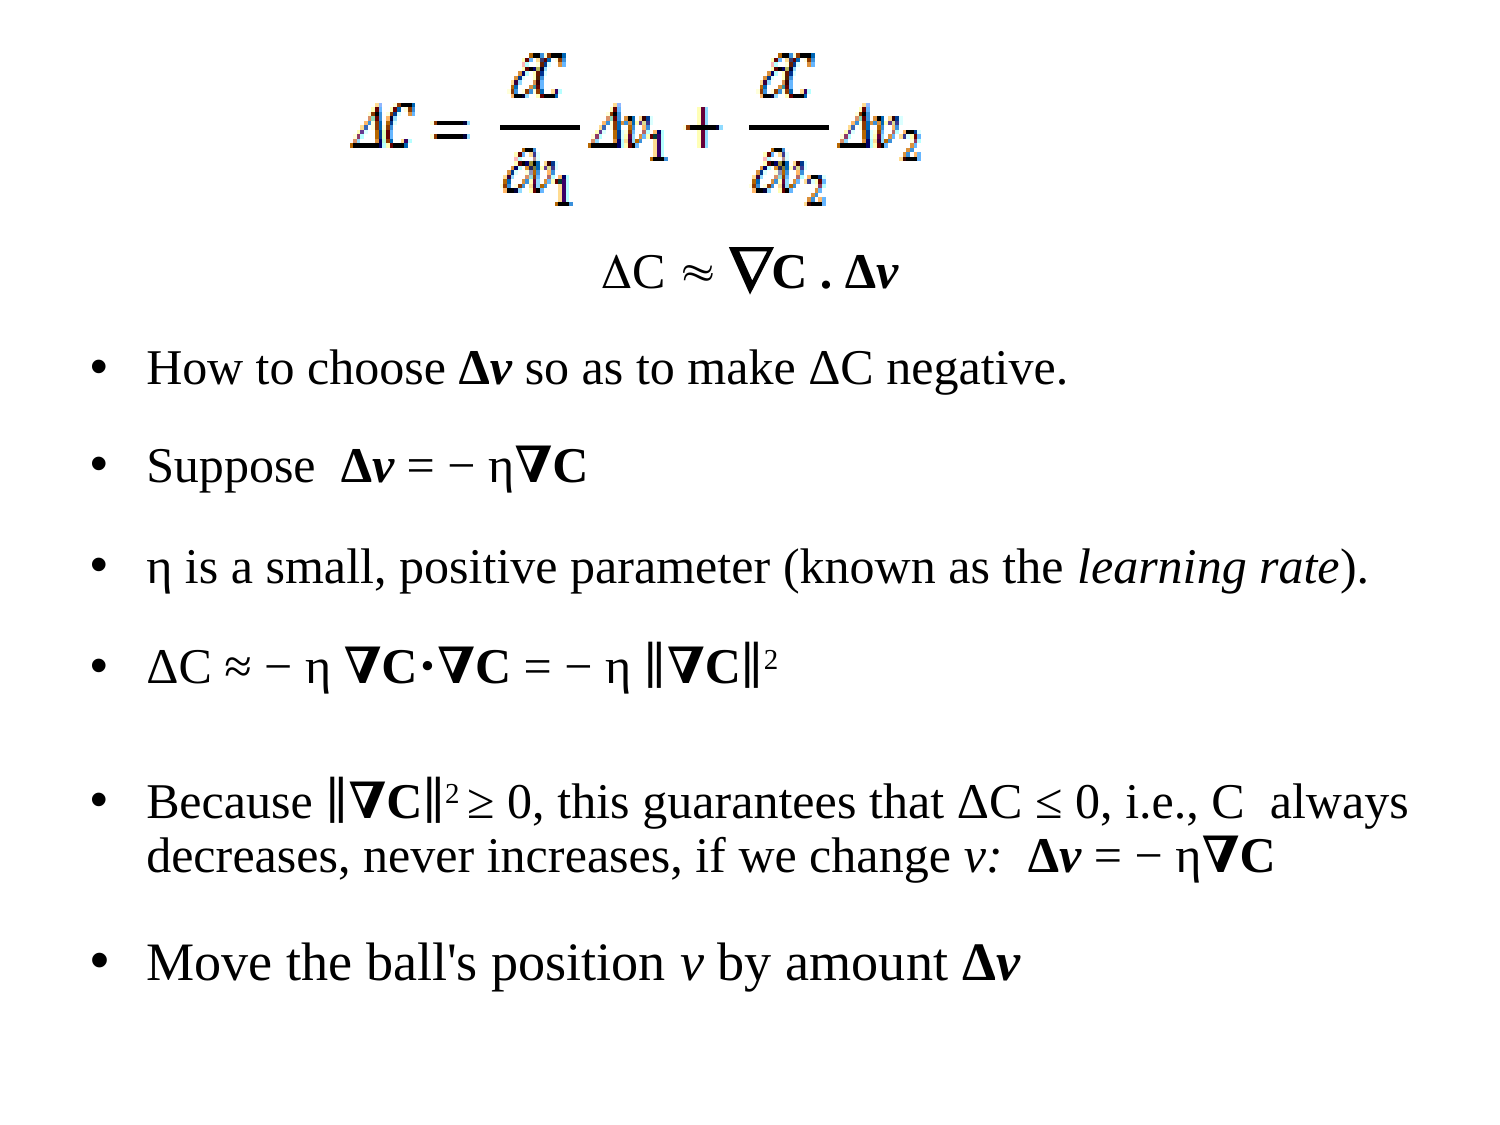

# C  C . Δv
How to choose Δv so as to make ΔC negative.
Suppose Δv = − η∇C
η is a small, positive parameter (known as the learning rate).
ΔC ≈ − η ∇C⋅∇C = − η ∥∇C∥2
Because ∥∇C∥2 ≥ 0, this guarantees that ΔC ≤ 0, i.e., C  always decreases, never increases, if we change v:  Δv = − η∇C
Move the ball's position v by amount Δv